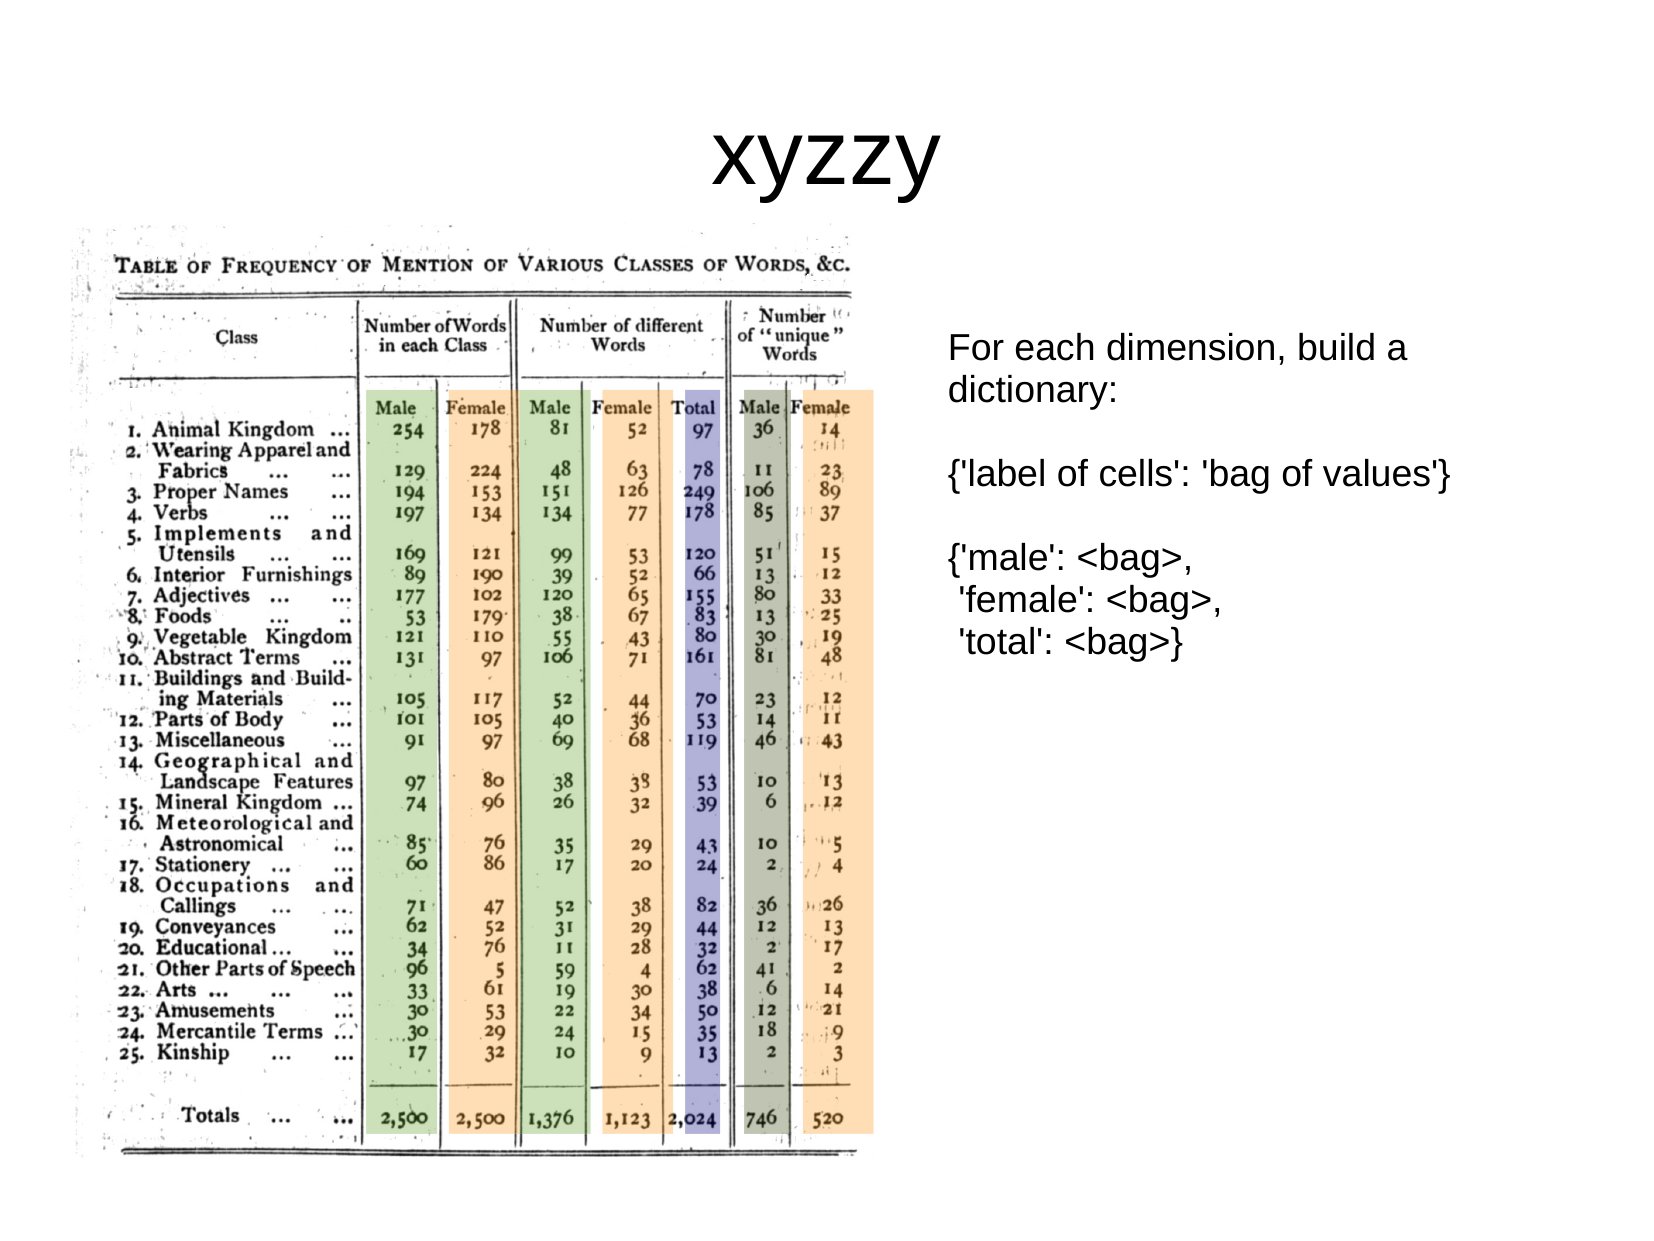

# xyzzy
For each dimension, build a dictionary:
{'label of cells': 'bag of values'}
{'male': <bag>,
 'female': <bag>,
 'total': <bag>}